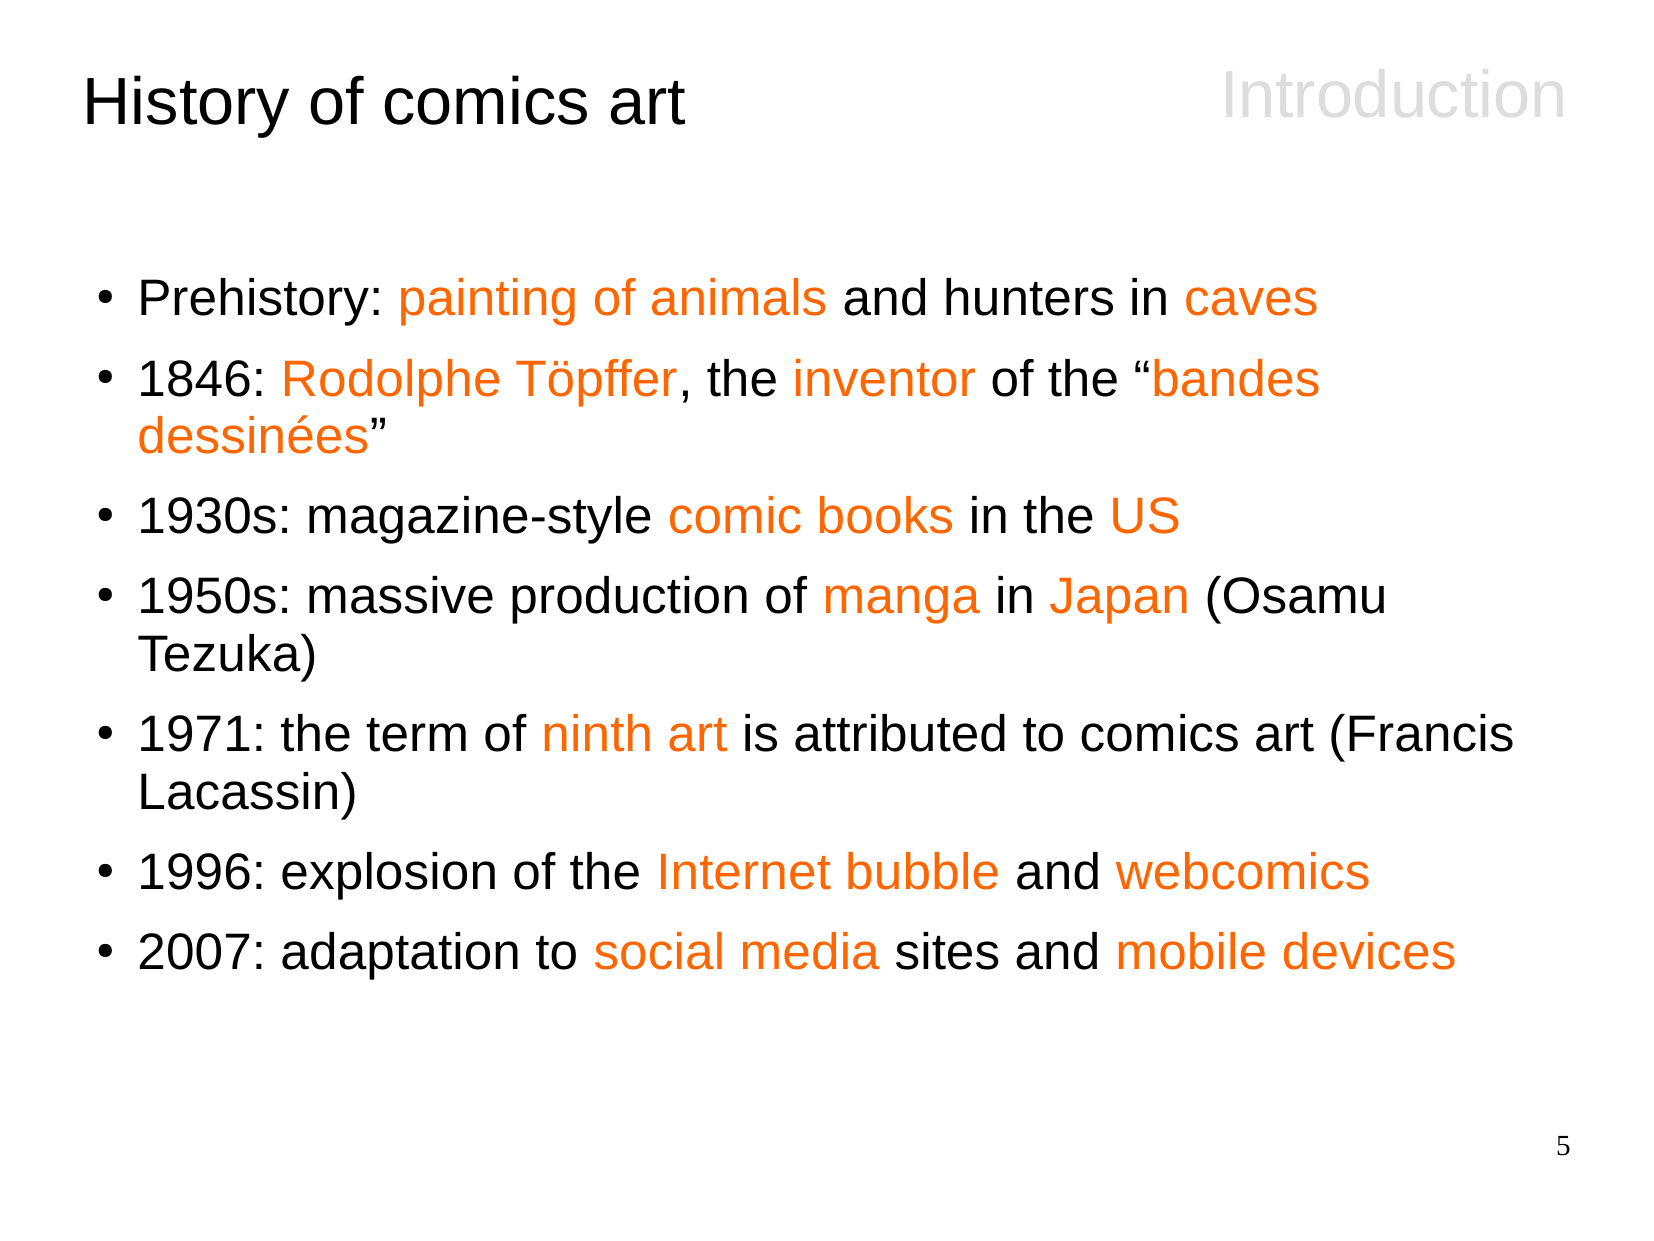

# History of comics art
Prehistory: painting of animals and hunters in caves
1846: Rodolphe Töpffer, the inventor of the “bandes dessinées”
1930s: magazine-style comic books in the US
1950s: massive production of manga in Japan (Osamu Tezuka)
1971: the term of ninth art is attributed to comics art (Francis Lacassin)
1996: explosion of the Internet bubble and webcomics
2007: adaptation to social media sites and mobile devices
5